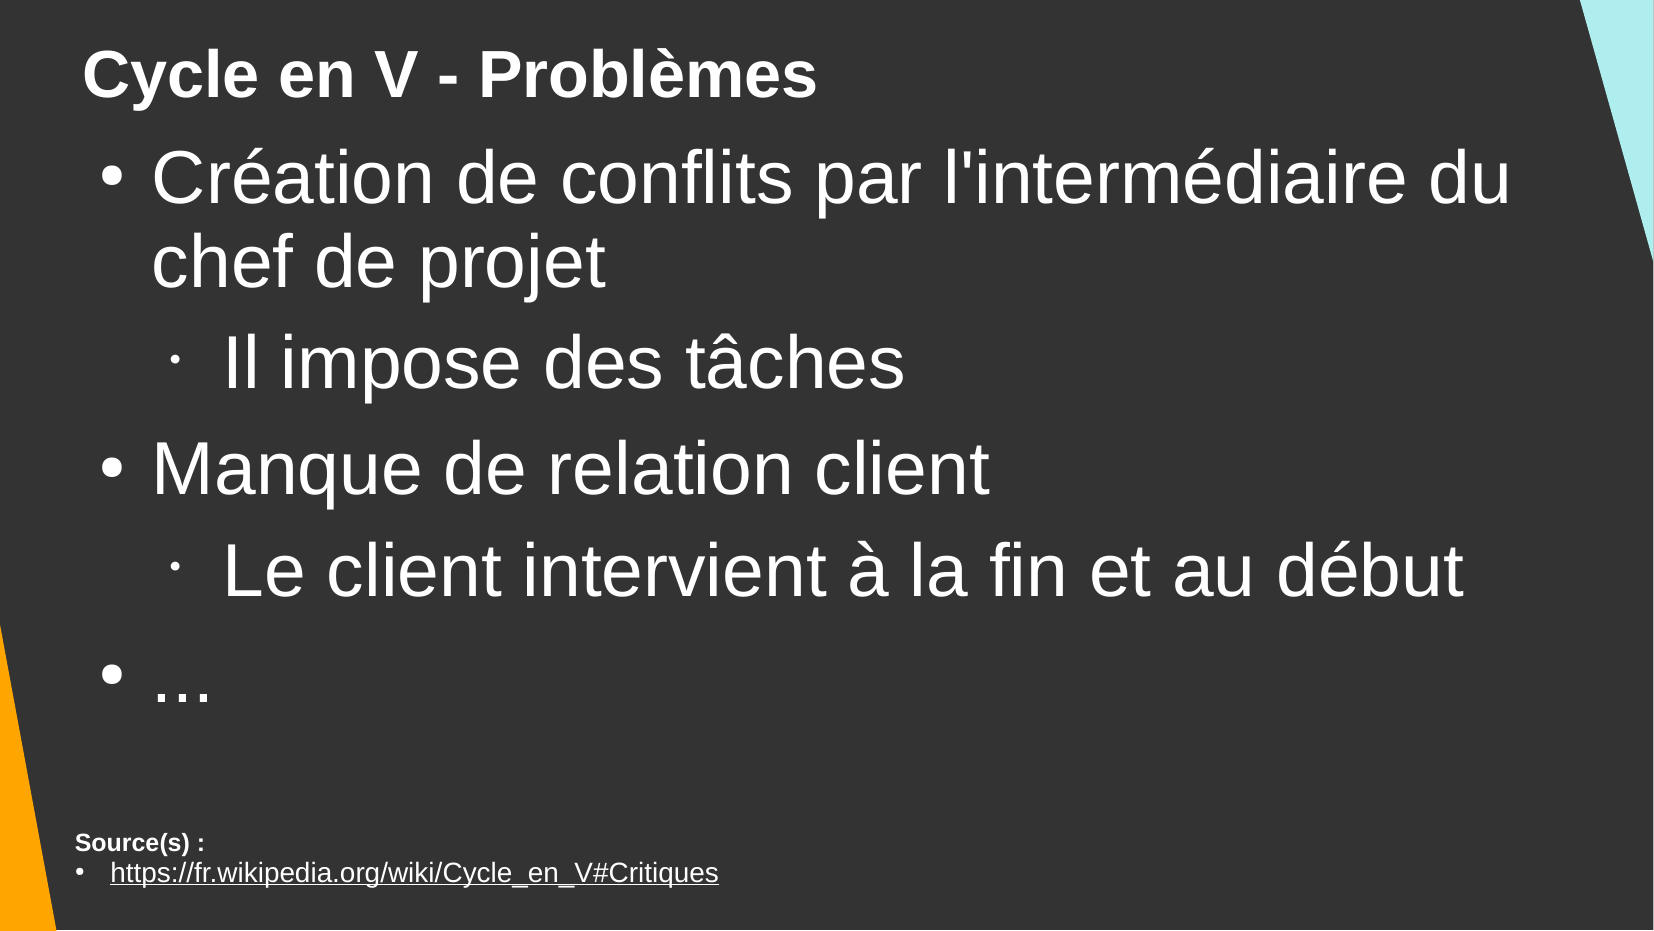

# Cycle en V - Problèmes
Création de conflits par l'intermédiaire du chef de projet
Il impose des tâches
Manque de relation client
Le client intervient à la fin et au début
...
Source(s) :
https://fr.wikipedia.org/wiki/Cycle_en_V#Critiques